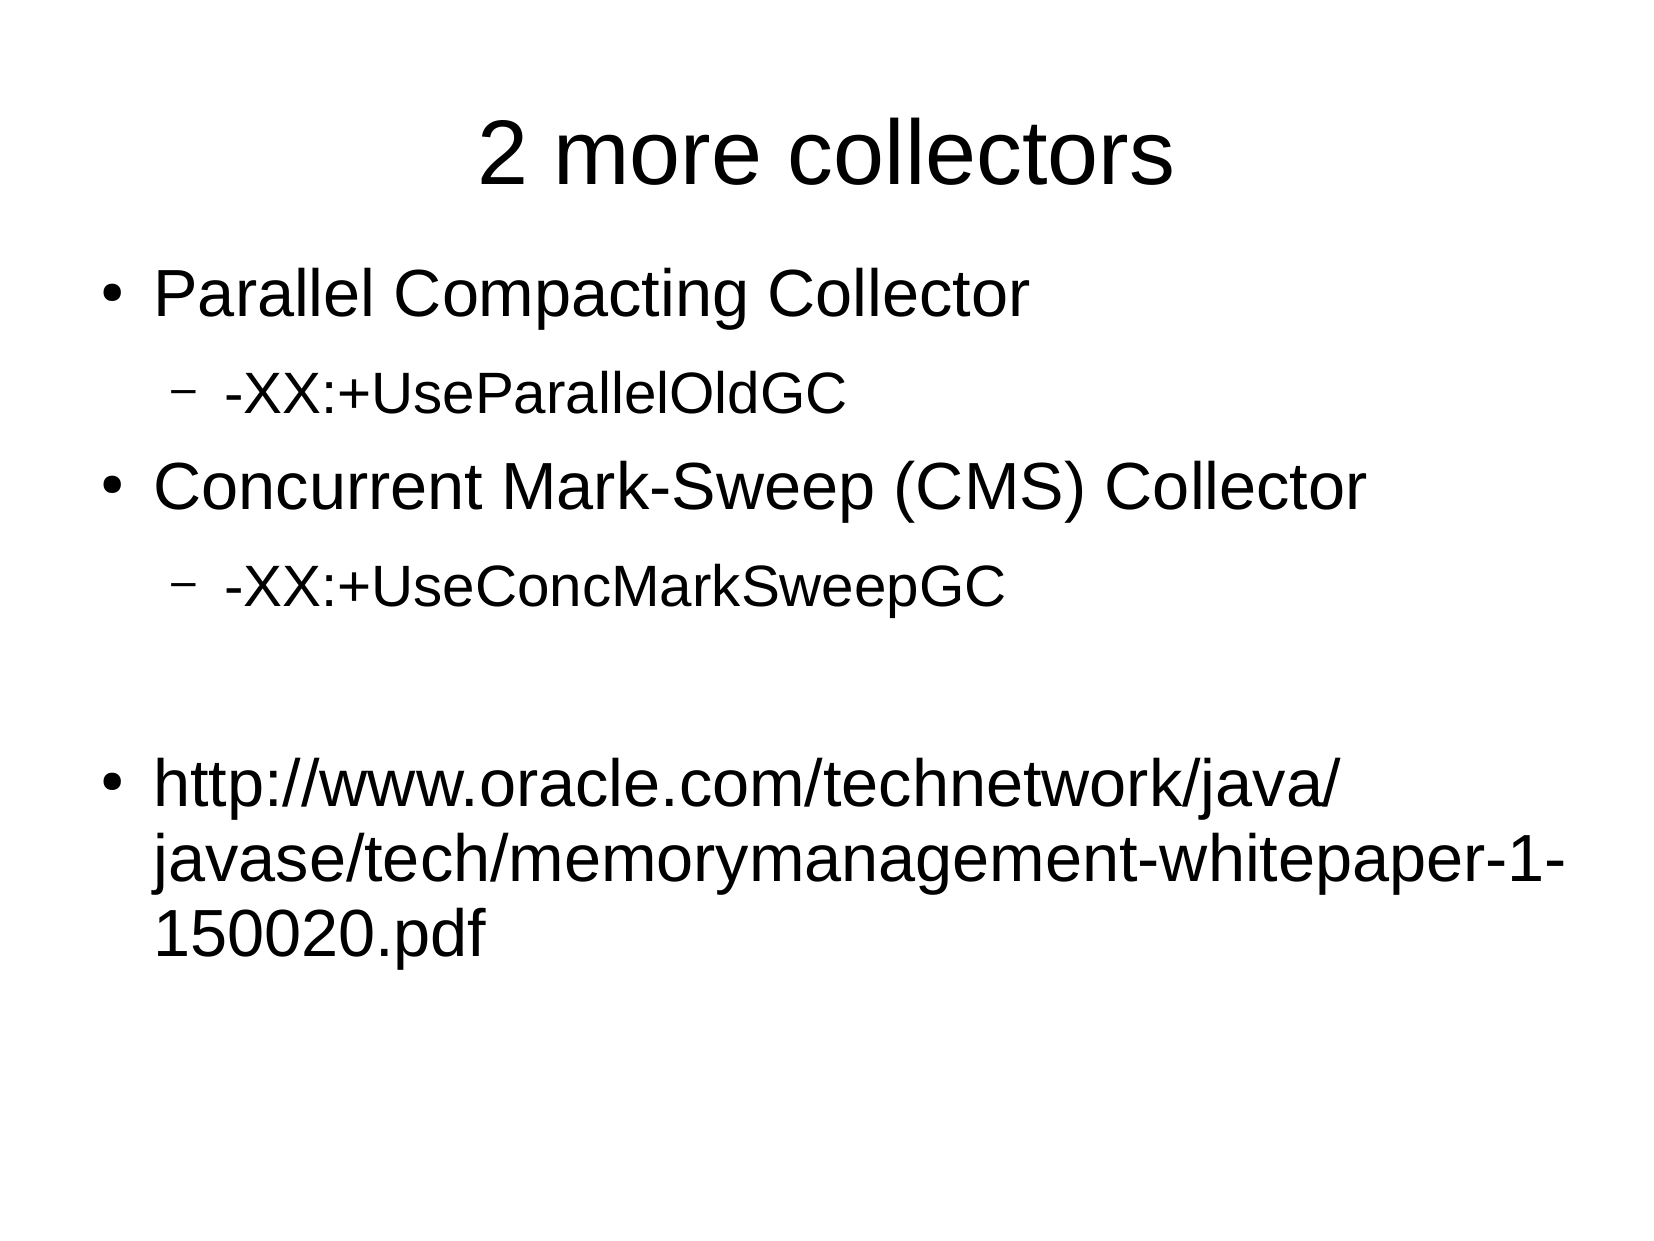

# 2 more collectors
Parallel Compacting Collector
-XX:+UseParallelOldGC
Concurrent Mark-Sweep (CMS) Collector
-XX:+UseConcMarkSweepGC
http://www.oracle.com/technetwork/java/javase/tech/memorymanagement-whitepaper-1-150020.pdf